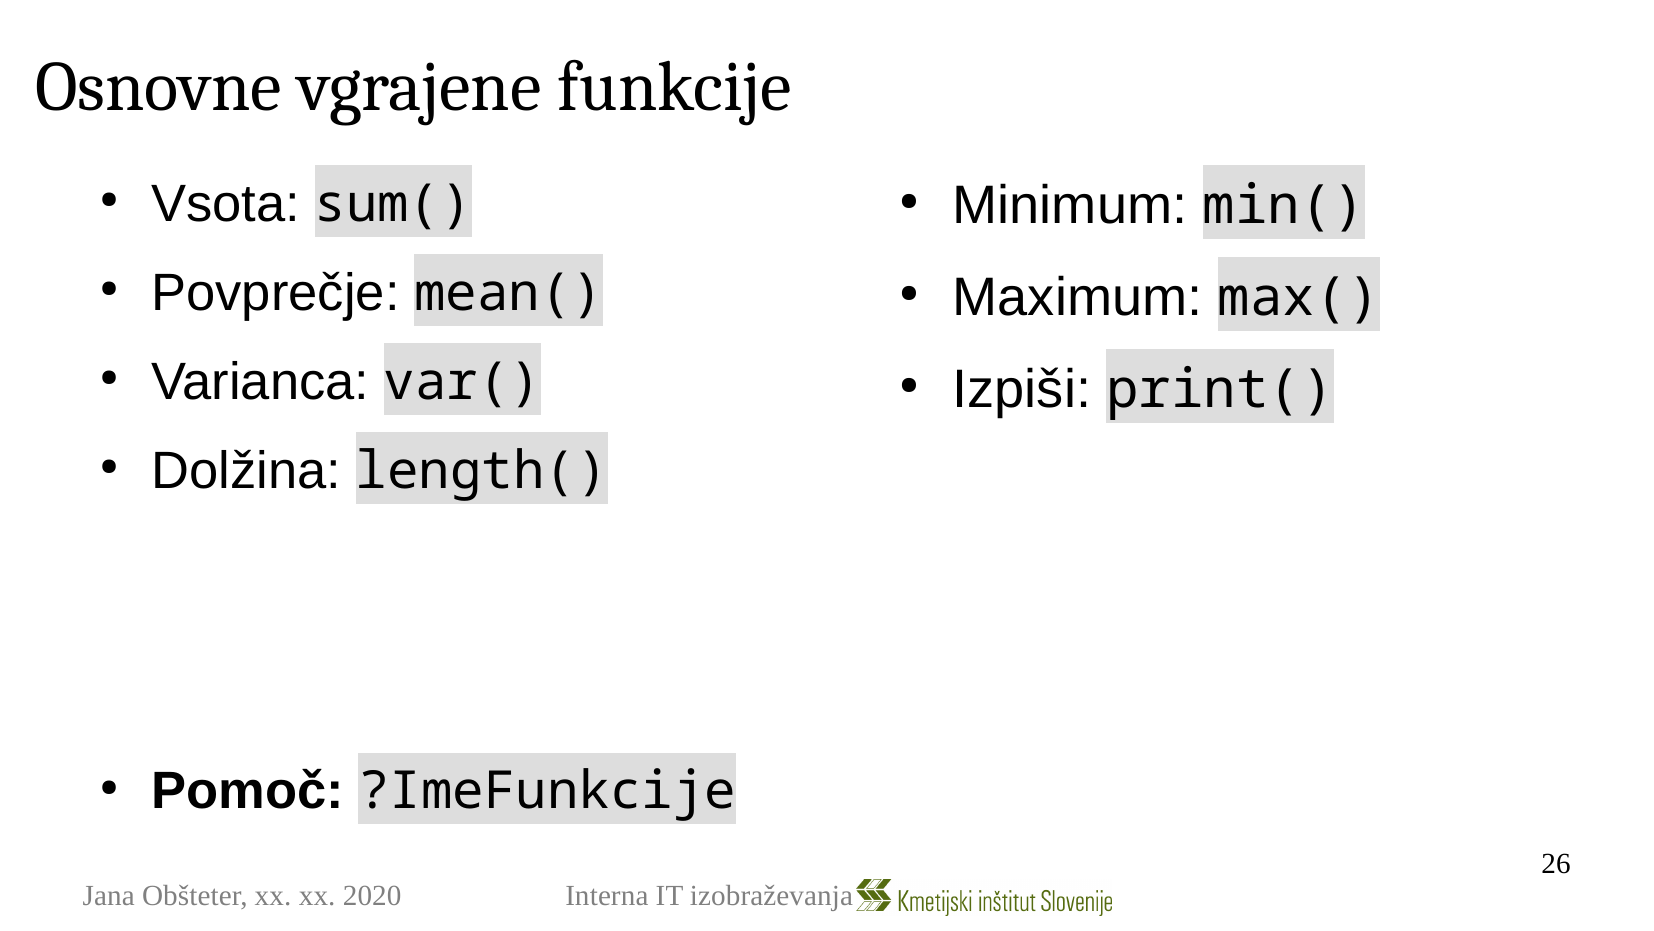

# Osnovne vgrajene funkcije
Vsota: sum()
Povprečje: mean()
Varianca: var()
Dolžina: length()
Pomoč: ?ImeFunkcije
Minimum: min()
Maximum: max()
Izpiši: print()
26